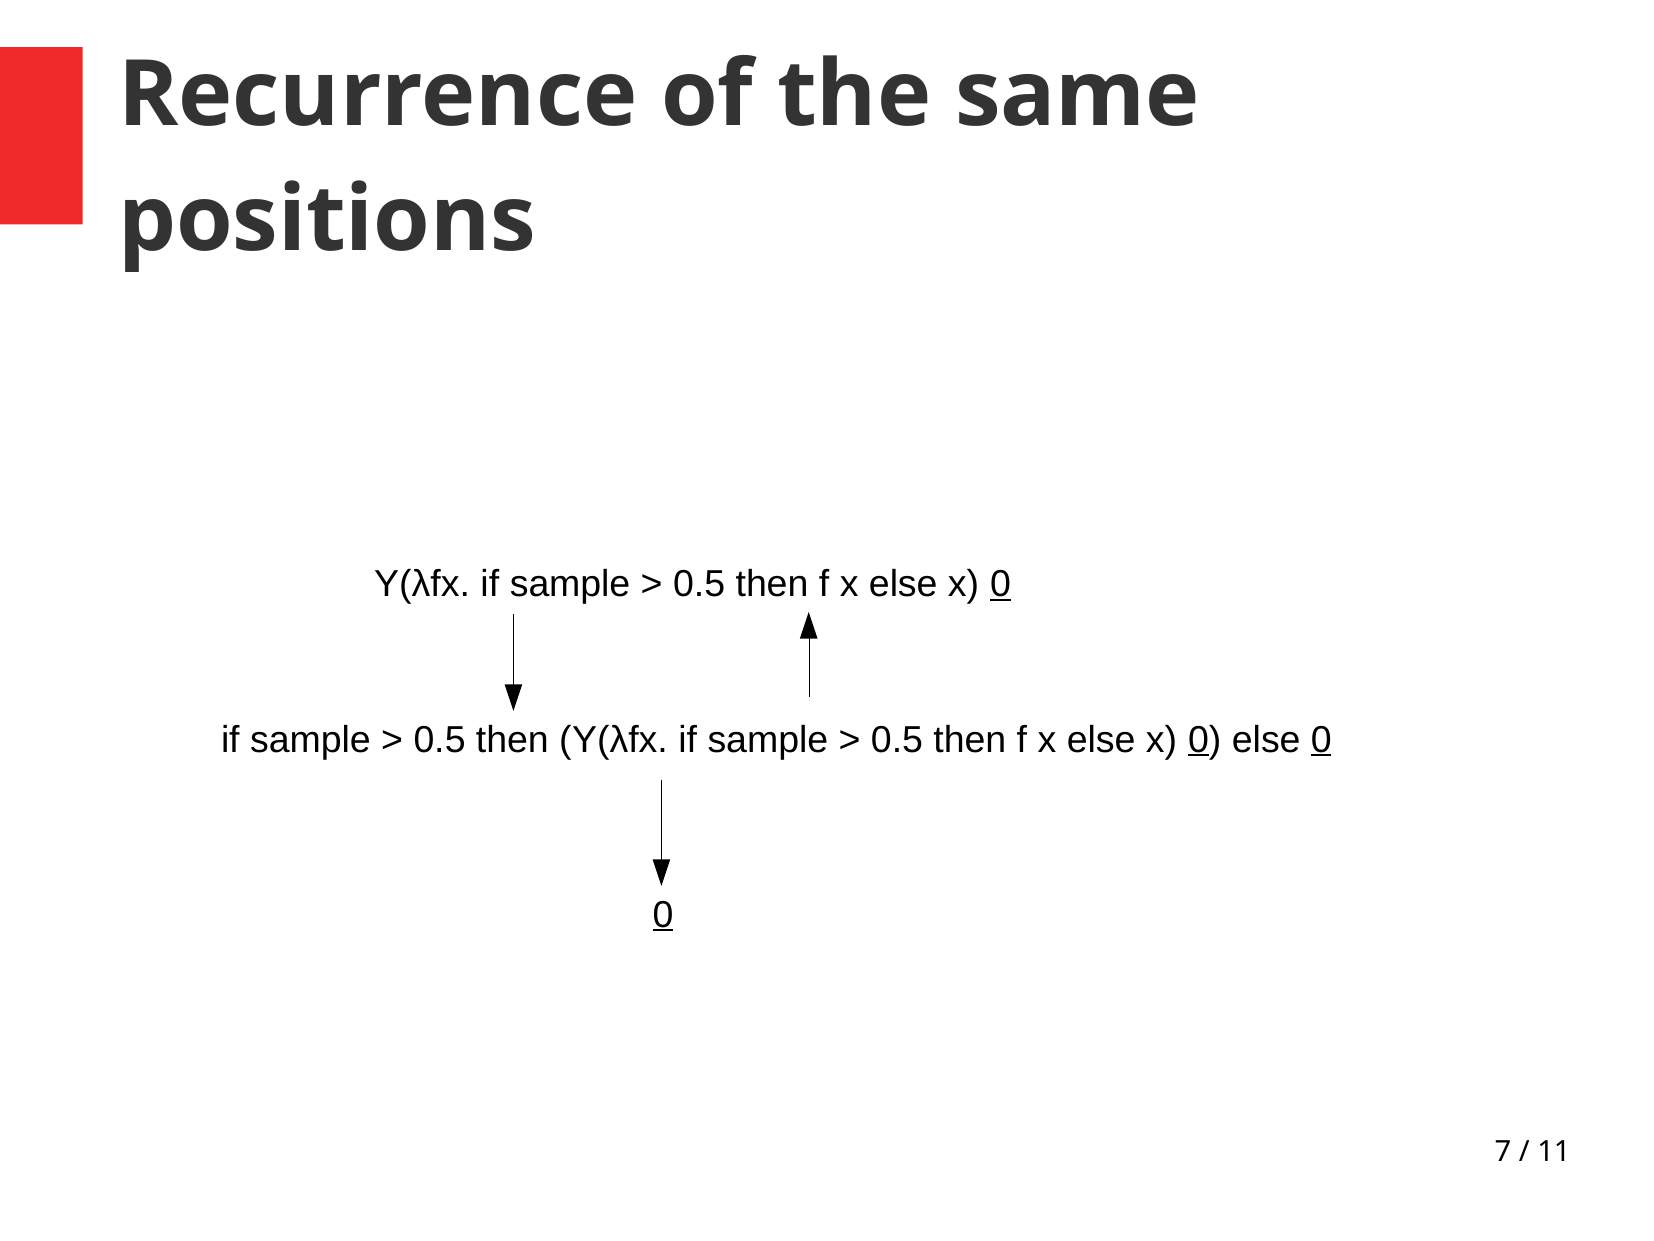

# Recurrence of the same positions
Y(λfx. if sample > 0.5 then f x else x) 0
if sample > 0.5 then (Y(λfx. if sample > 0.5 then f x else x) 0) else 0
0
7